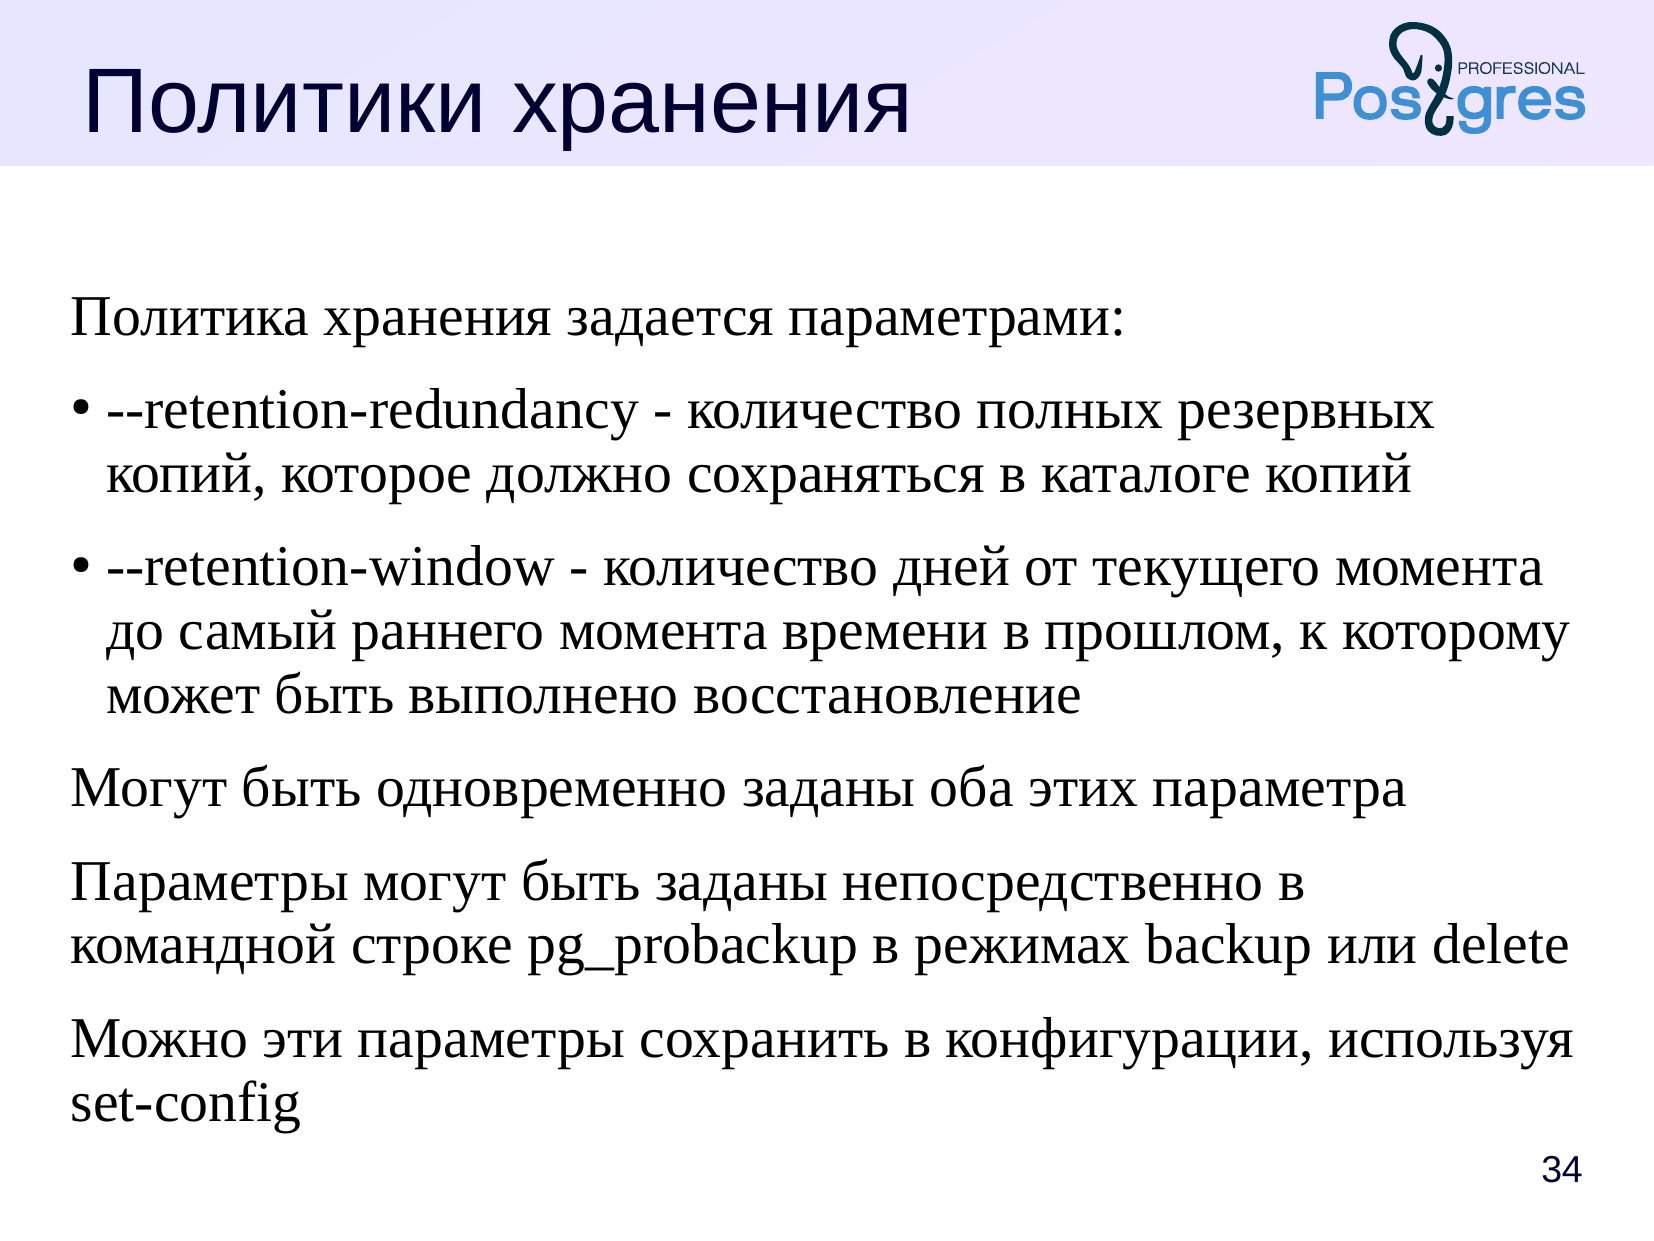

# Политики хранения
Политика хранения задается параметрами:
--retention-redundancy - количество полных резервных копий, которое должно сохраняться в каталоге копий
--retention-window - количество дней от текущего момента до самый раннего момента времени в прошлом, к которому может быть выполнено восстановление
Могут быть одновременно заданы оба этих параметра
Параметры могут быть заданы непосредственно в командной строке pg_probackup в режимах backup или delete
Можно эти параметры сохранить в конфигурации, используя set-config